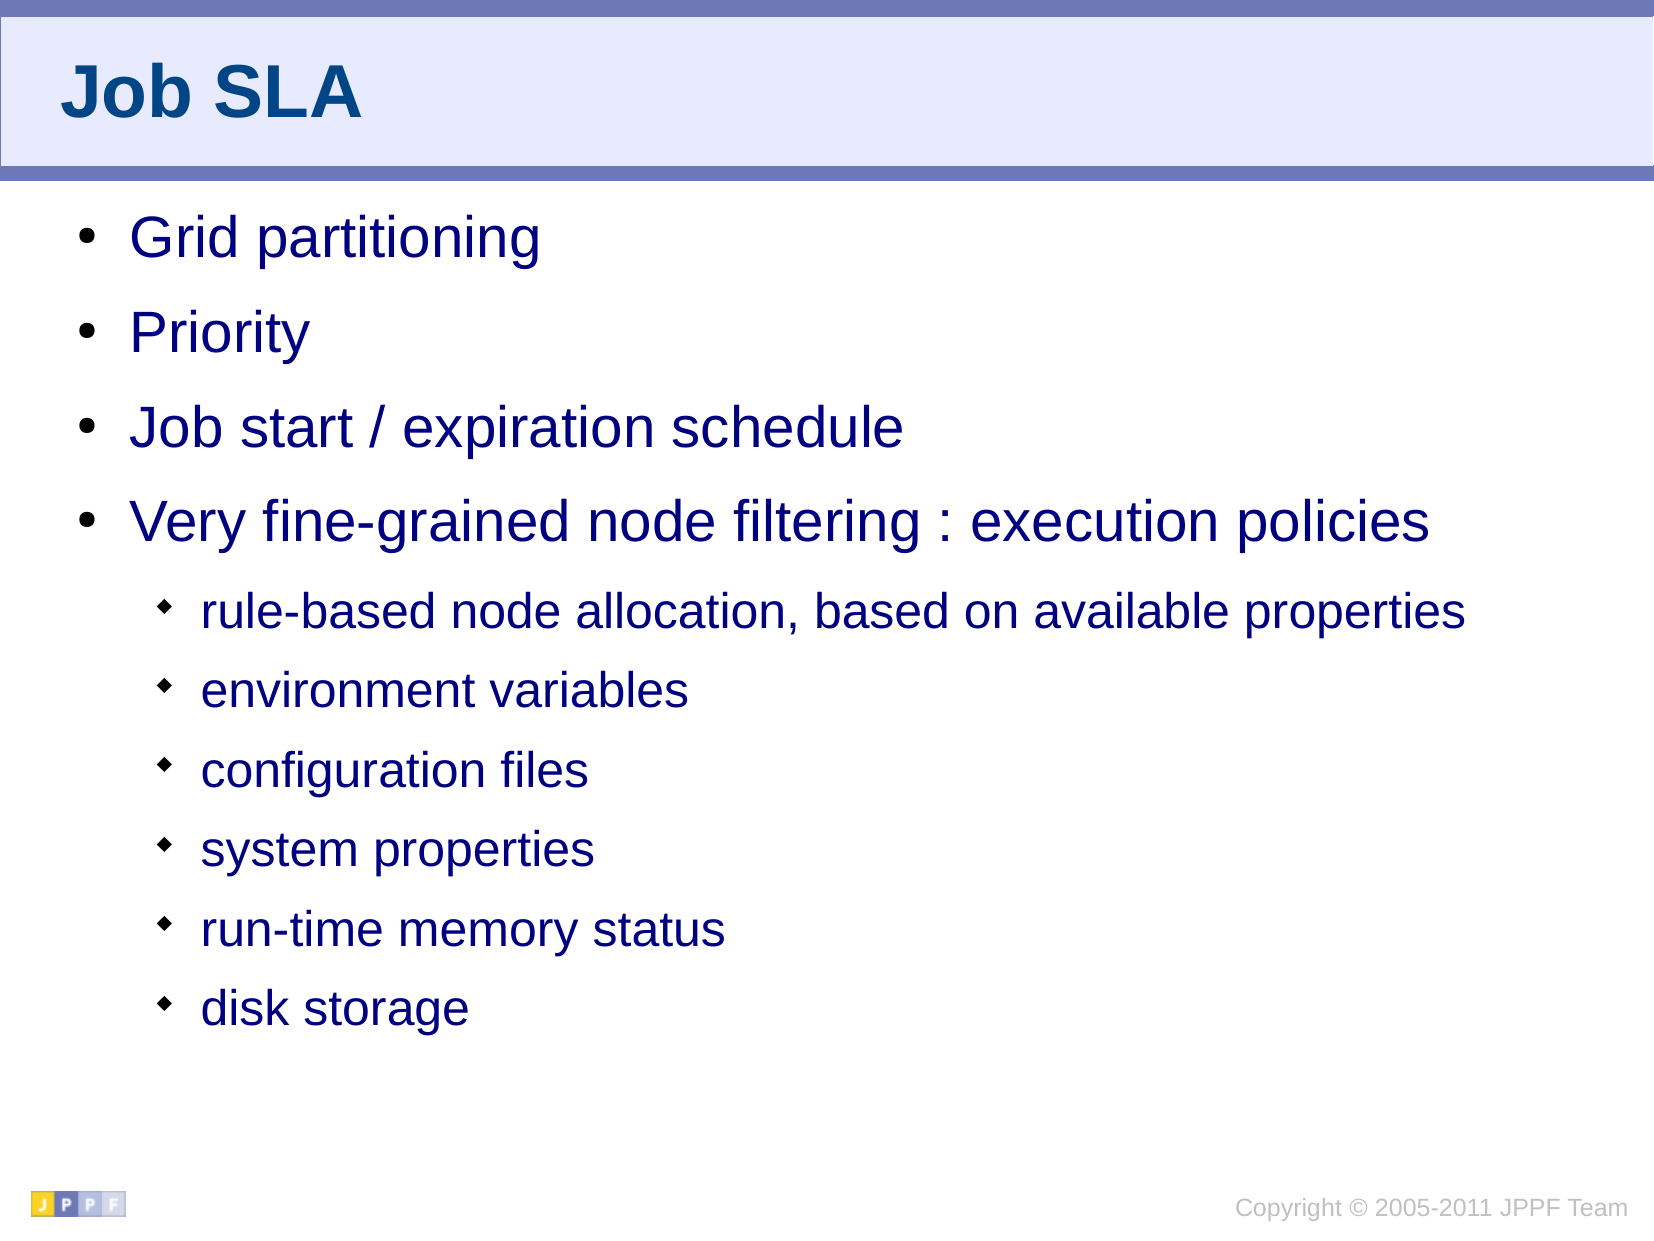

# Job SLA
Grid partitioning
Priority
Job start / expiration schedule
Very fine-grained node filtering : execution policies
rule-based node allocation, based on available properties
environment variables
configuration files
system properties
run-time memory status
disk storage